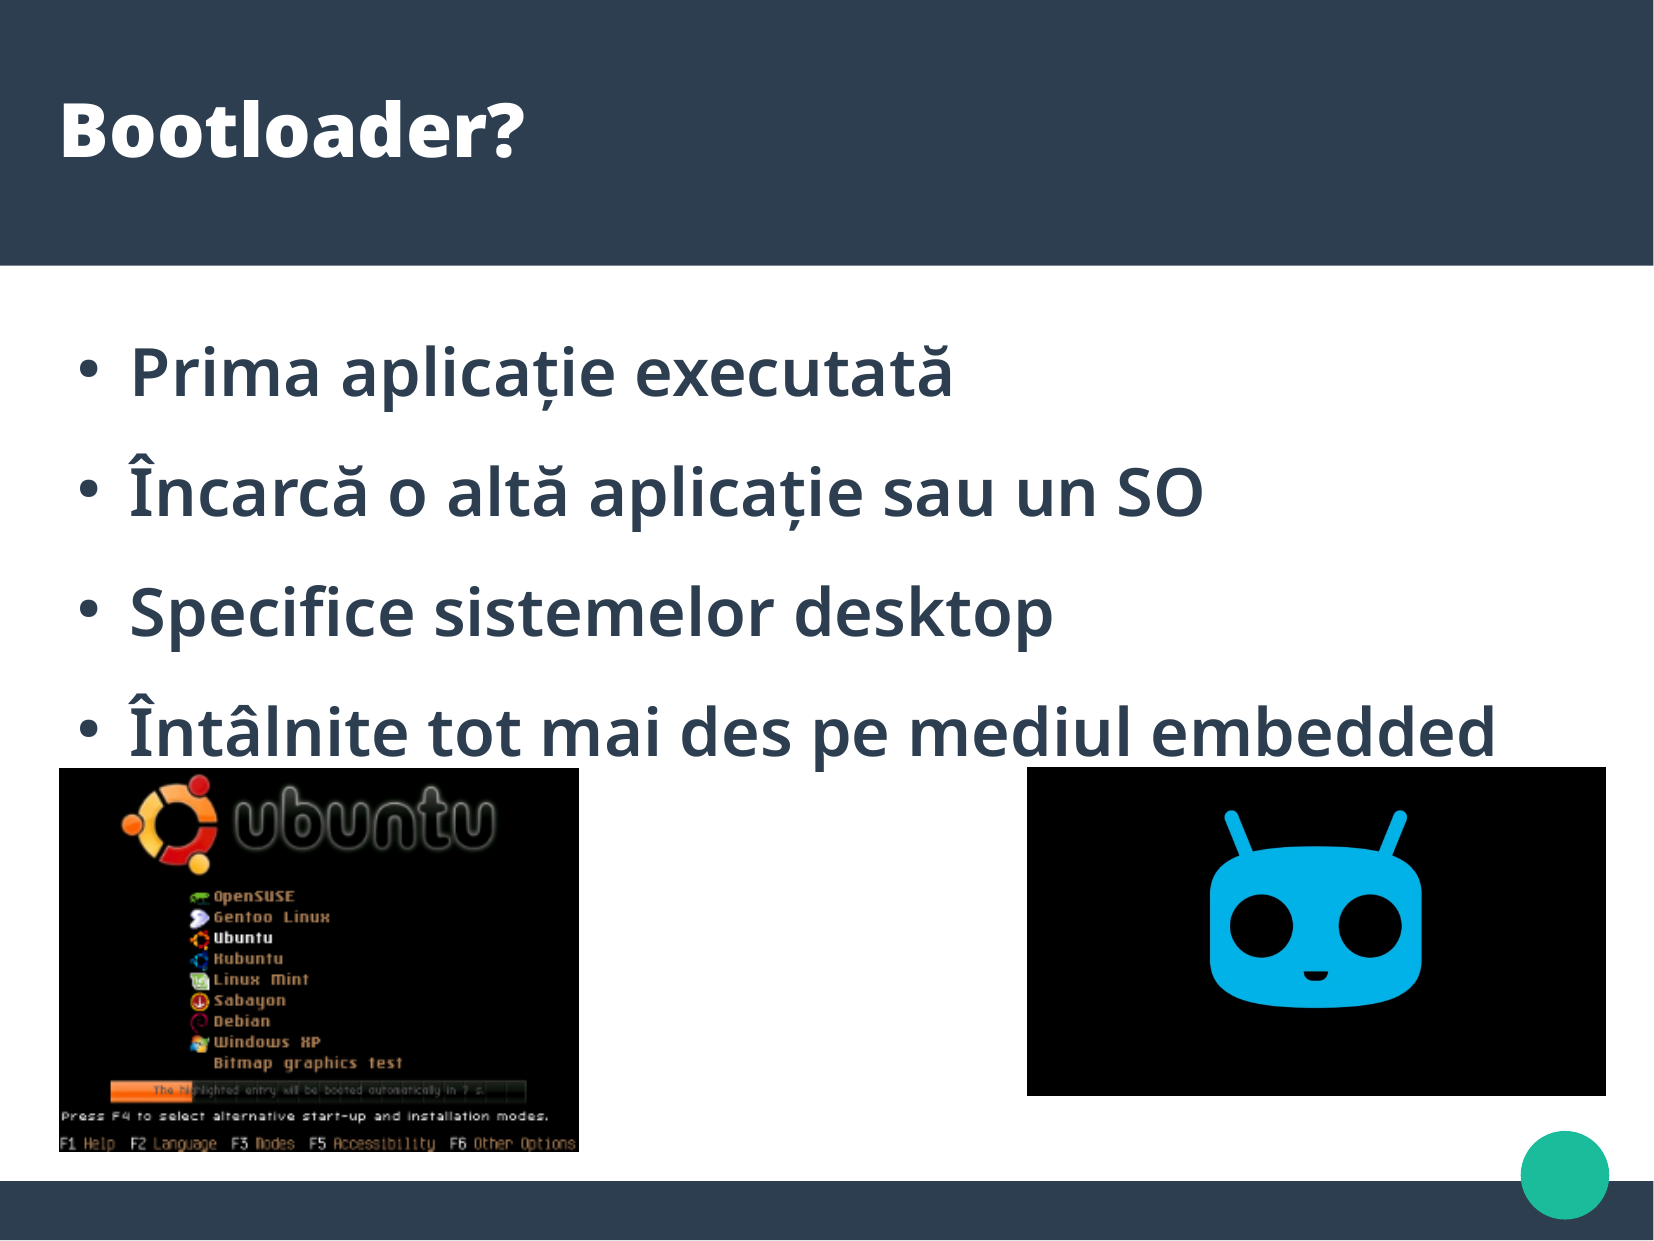

# Bootloader?
Prima aplicație executată
Încarcă o altă aplicație sau un SO
Specifice sistemelor desktop
Întâlnite tot mai des pe mediul embedded